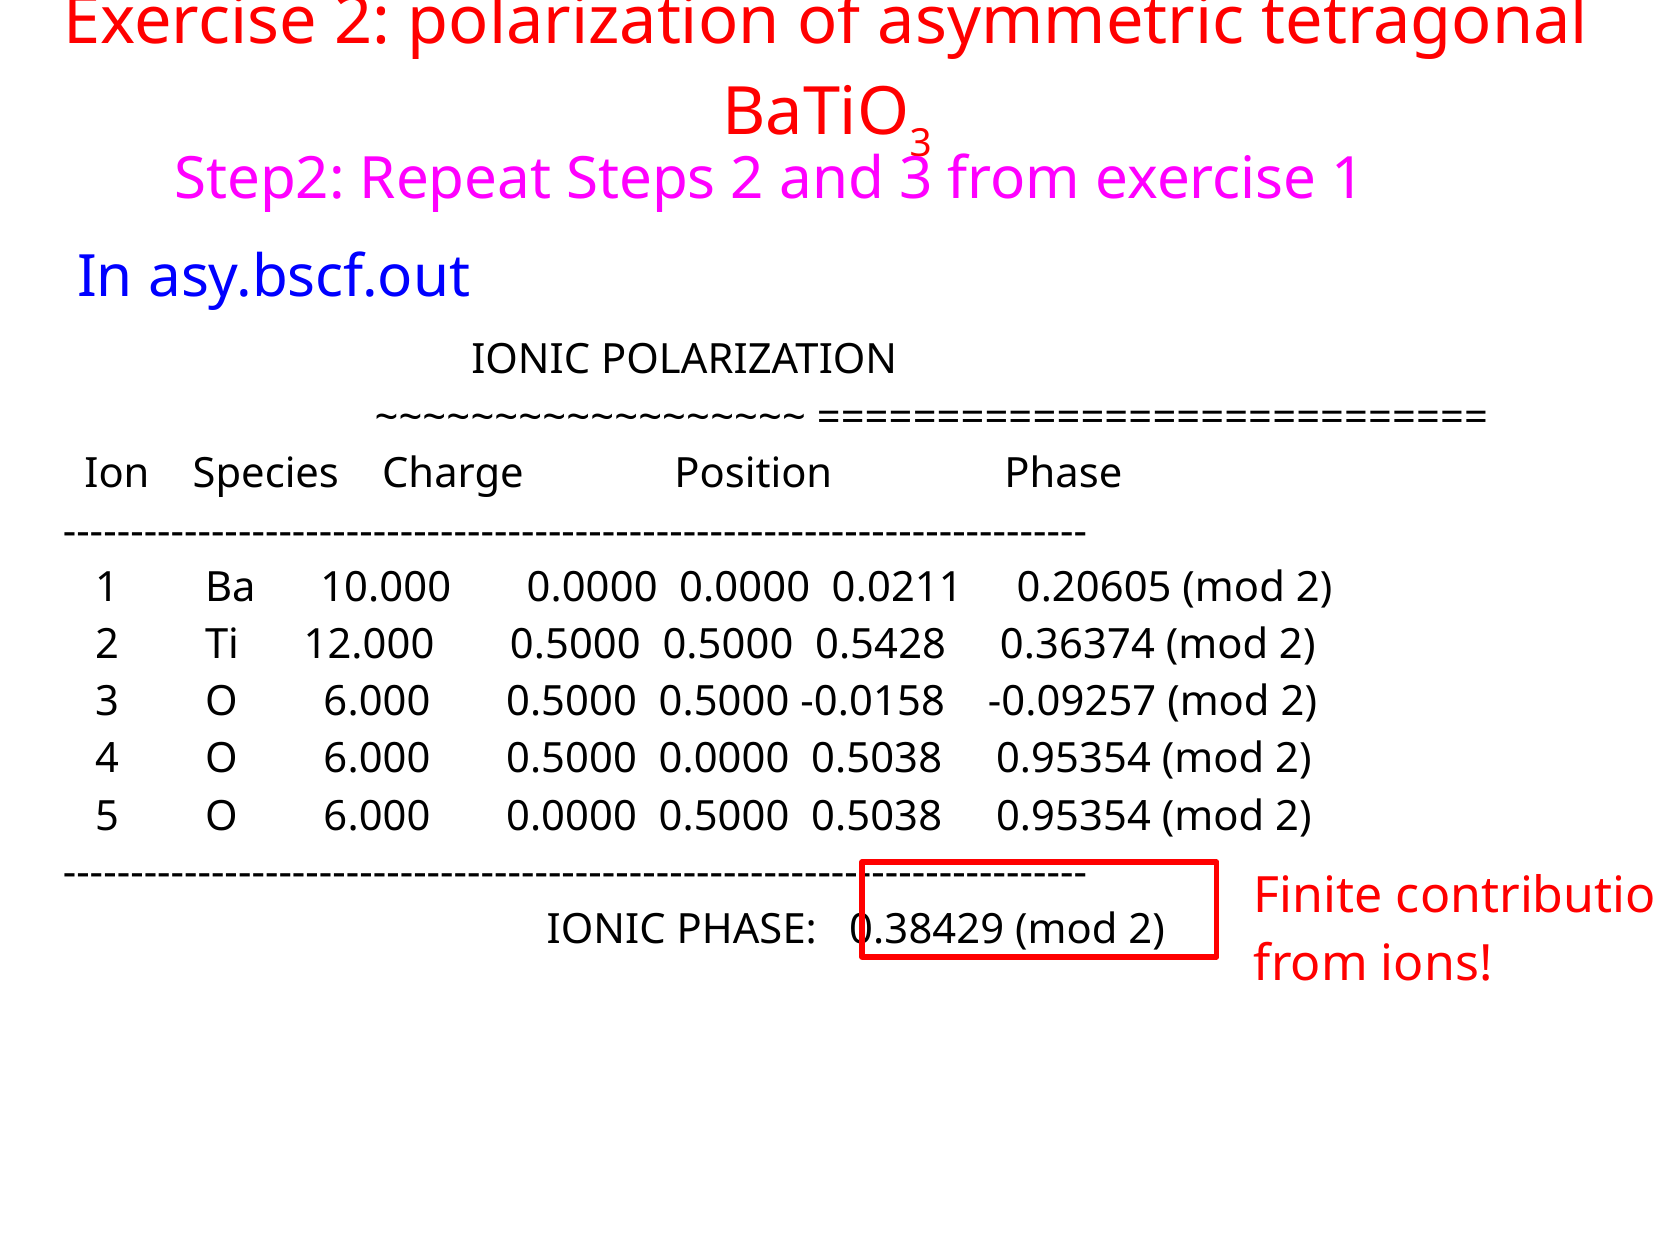

# Exercise 2: polarization of asymmetric tetragonal BaTiO3
Step2: Repeat Steps 2 and 3 from exercise 1
In asy.bscf.out
 IONIC POLARIZATION
 ~~~~~~~~~~~~~~~~~~ ============================
 Ion Species Charge Position Phase
 ----------------------------------------------------------------------------
 1 Ba 10.000 0.0000 0.0000 0.0211 0.20605 (mod 2)
 2 Ti 12.000 0.5000 0.5000 0.5428 0.36374 (mod 2)
 3 O 6.000 0.5000 0.5000 -0.0158 -0.09257 (mod 2)
 4 O 6.000 0.5000 0.0000 0.5038 0.95354 (mod 2)
 5 O 6.000 0.0000 0.5000 0.5038 0.95354 (mod 2)
 ----------------------------------------------------------------------------
 IONIC PHASE: 0.38429 (mod 2)
Finite contribution
from ions!